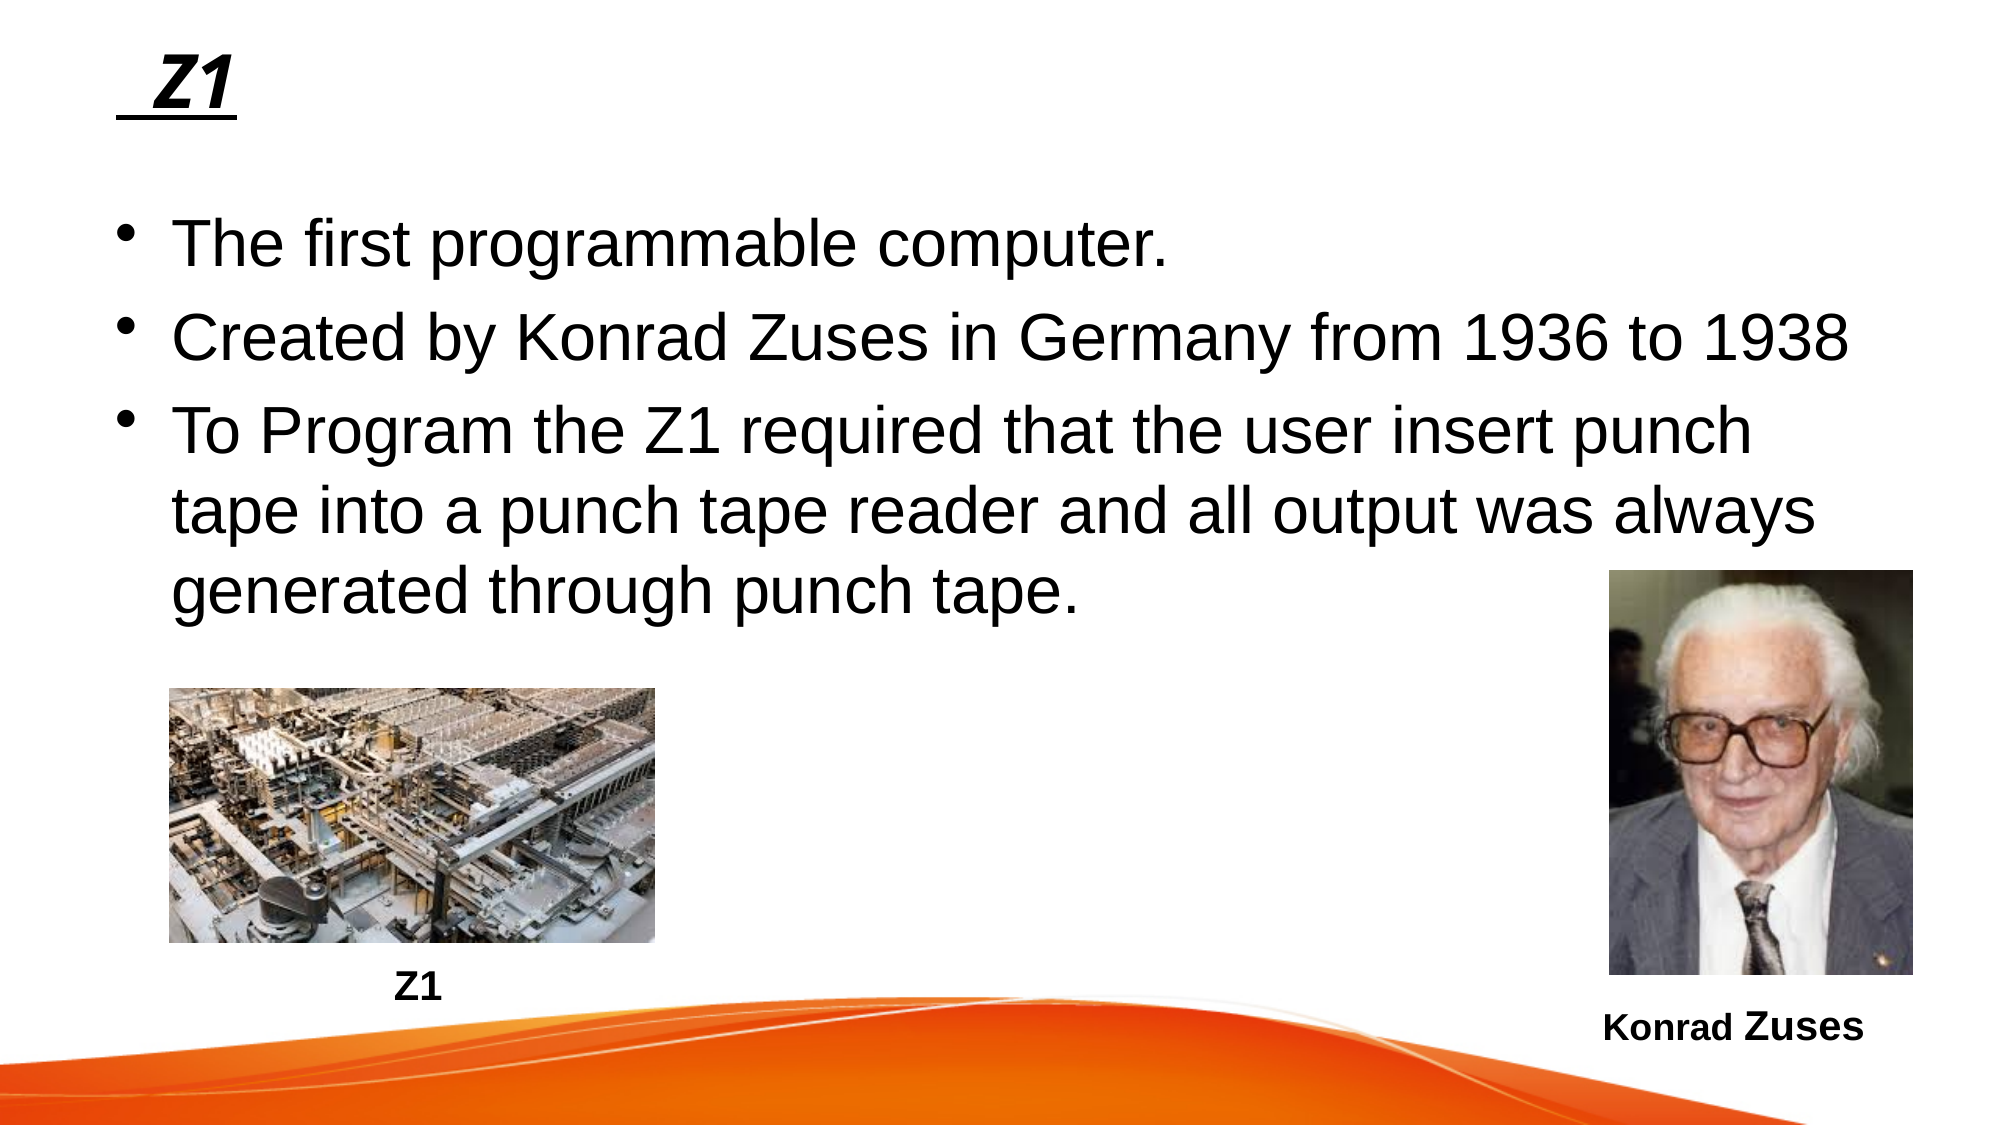

# Z1
The first programmable computer.
Created by Konrad Zuses in Germany from 1936 to 1938
To Program the Z1 required that the user insert punch tape into a punch tape reader and all output was always generated through punch tape.
Z1
Konrad Zuses